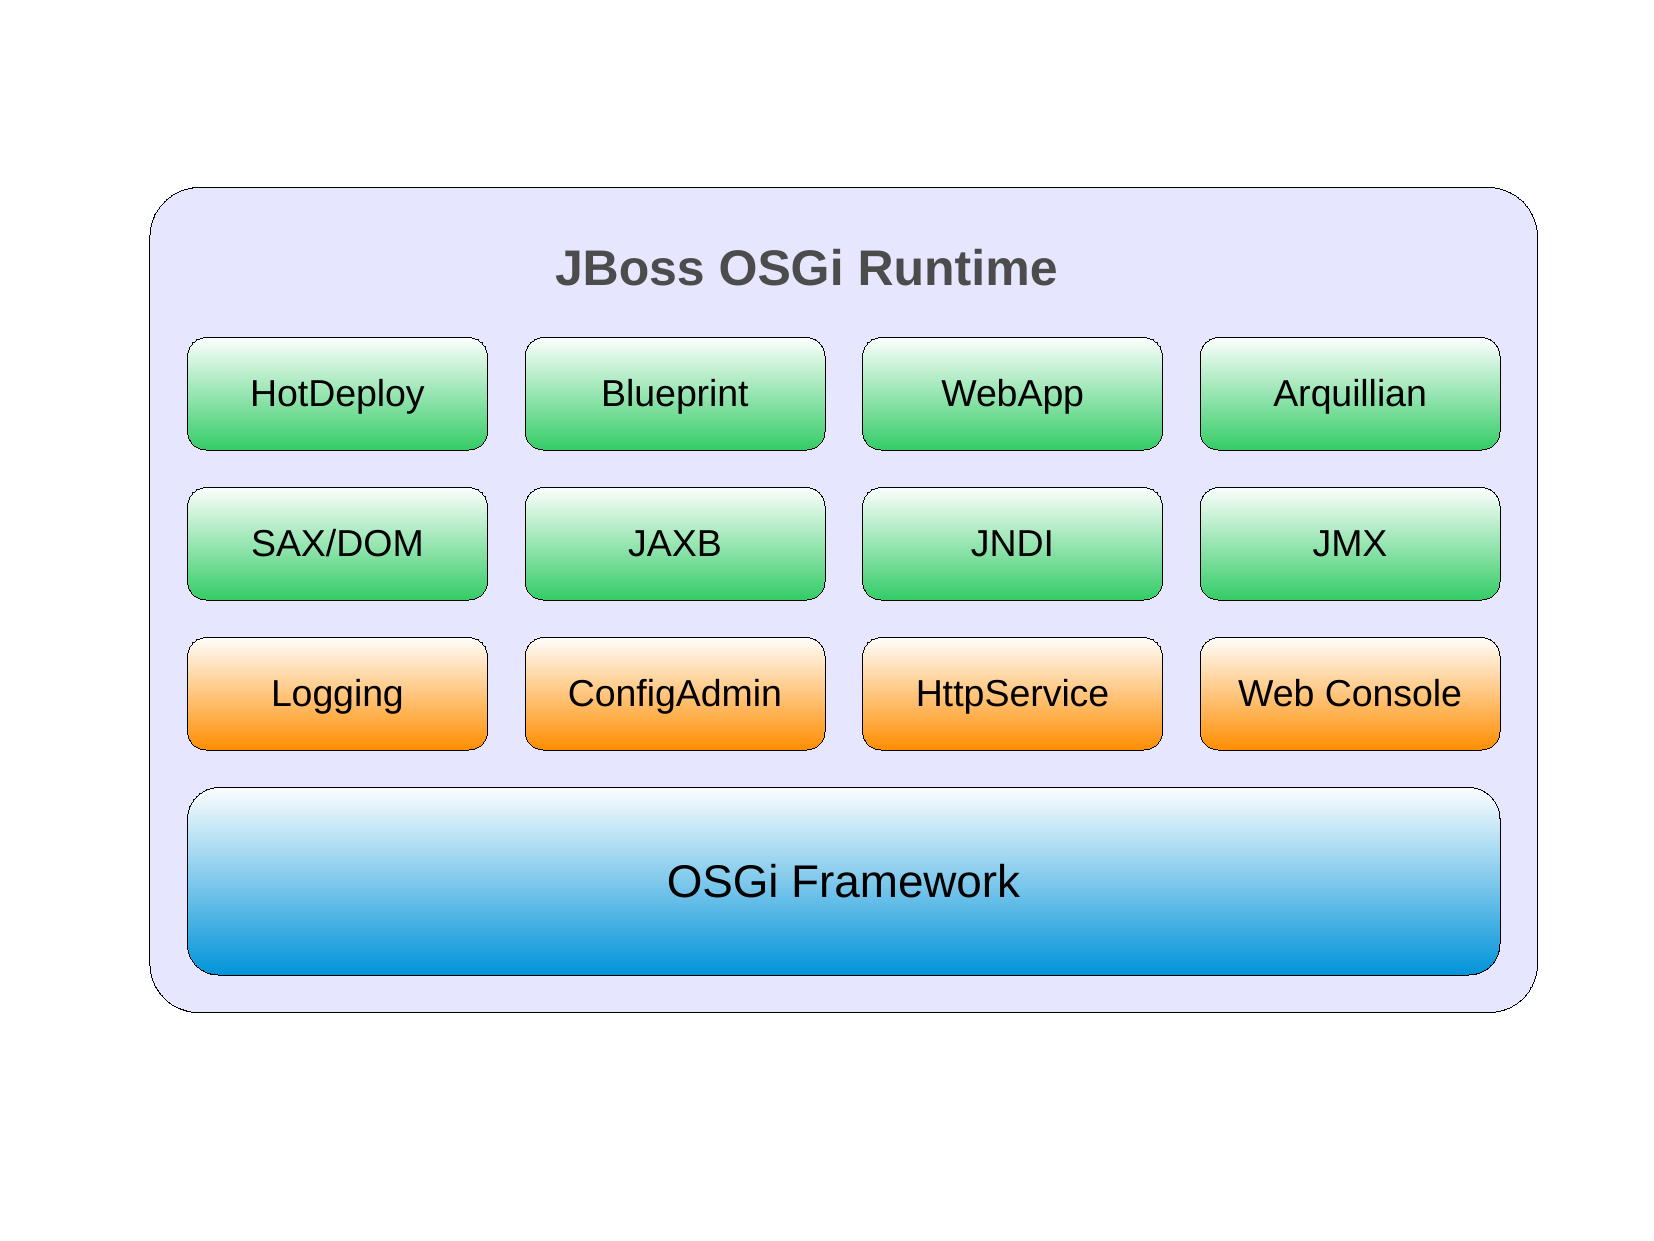

JBoss OSGi Runtime
HotDeploy
Blueprint
WebApp
Arquillian
SAX/DOM
JAXB
JNDI
JMX
Logging
ConfigAdmin
HttpService
Web Console
OSGi Framework